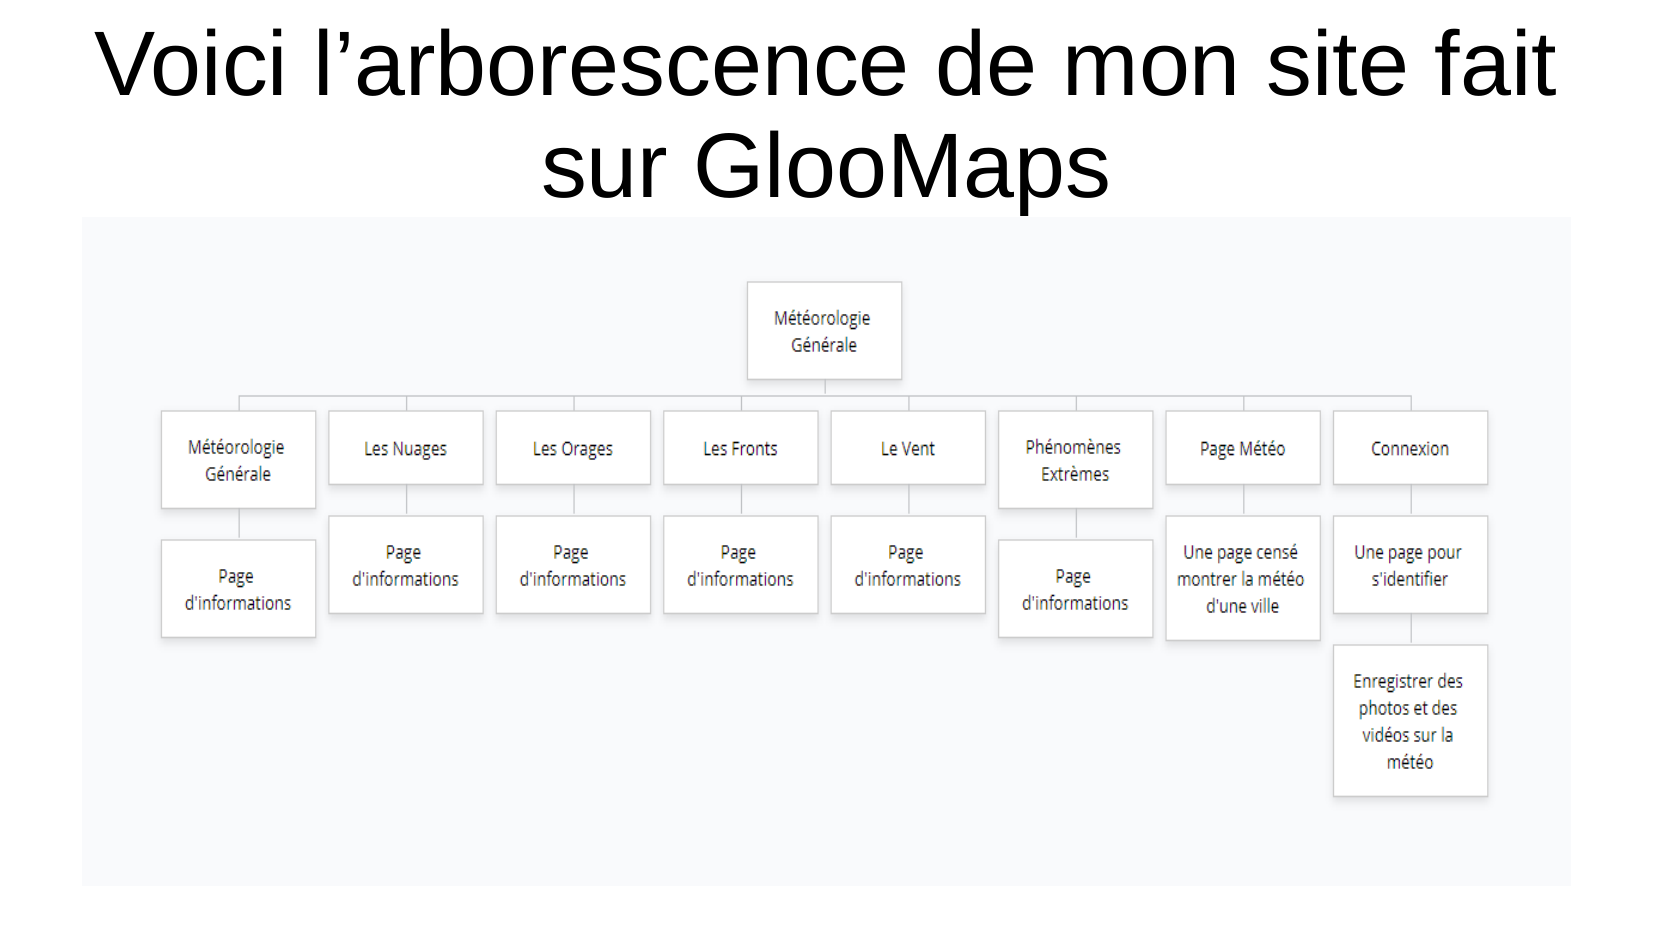

# Voici l’arborescence de mon site fait sur GlooMaps